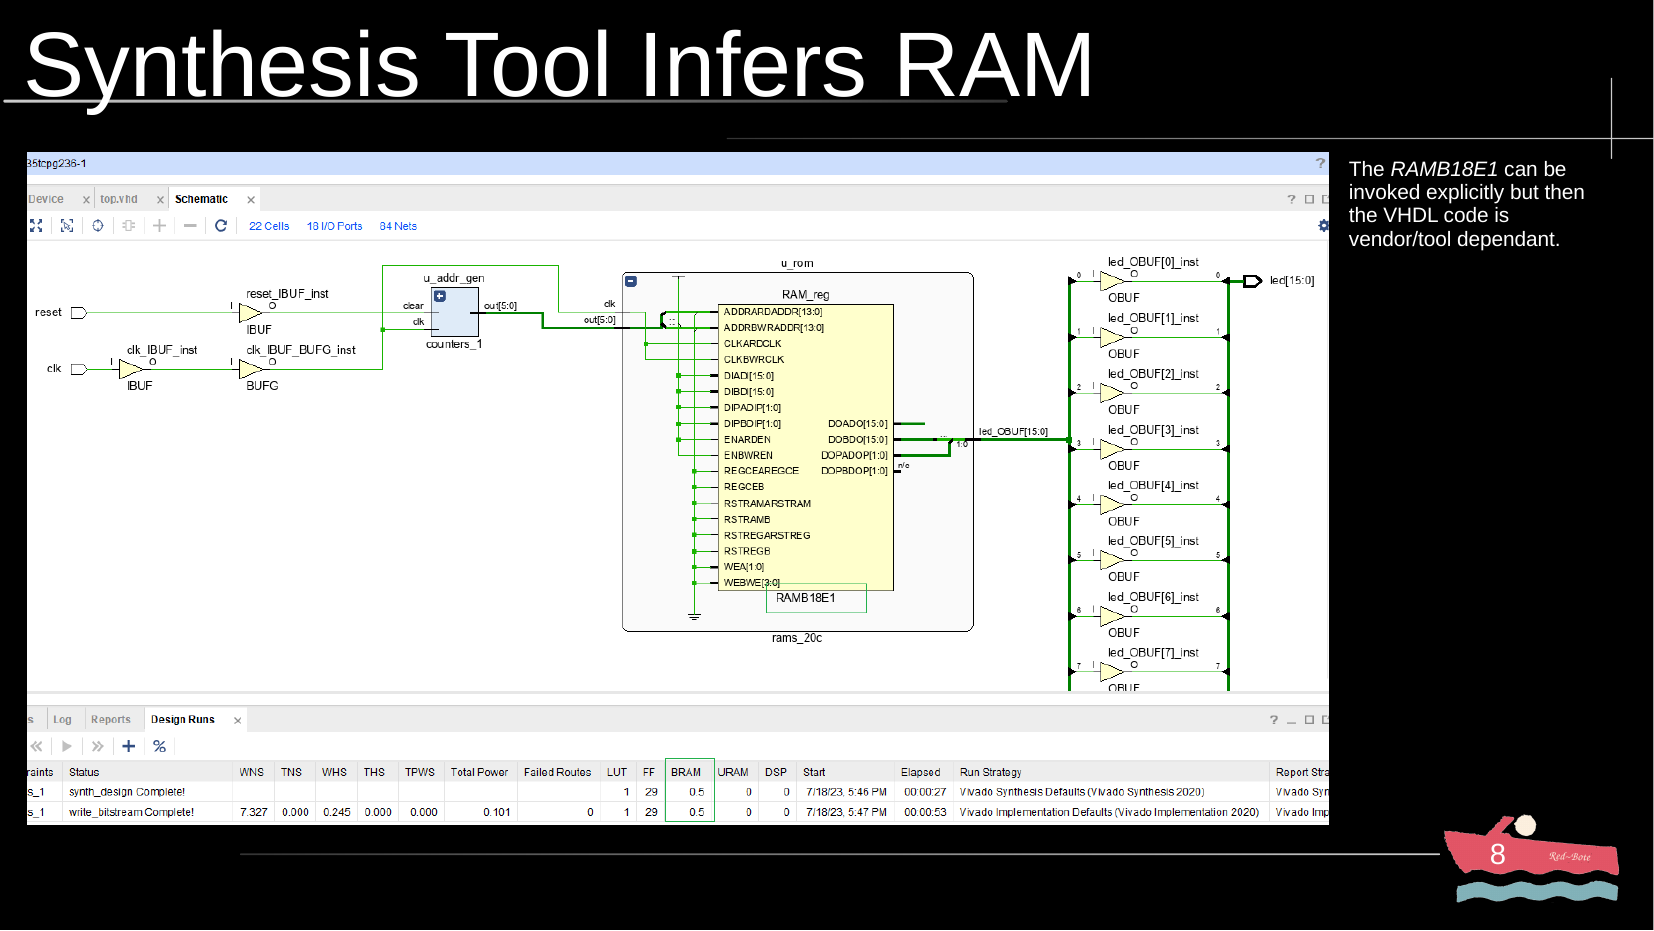

# Synthesis Tool Infers RAM
The RAMB18E1 can be invoked explicitly but then the VHDL code is vendor/tool dependant.
8